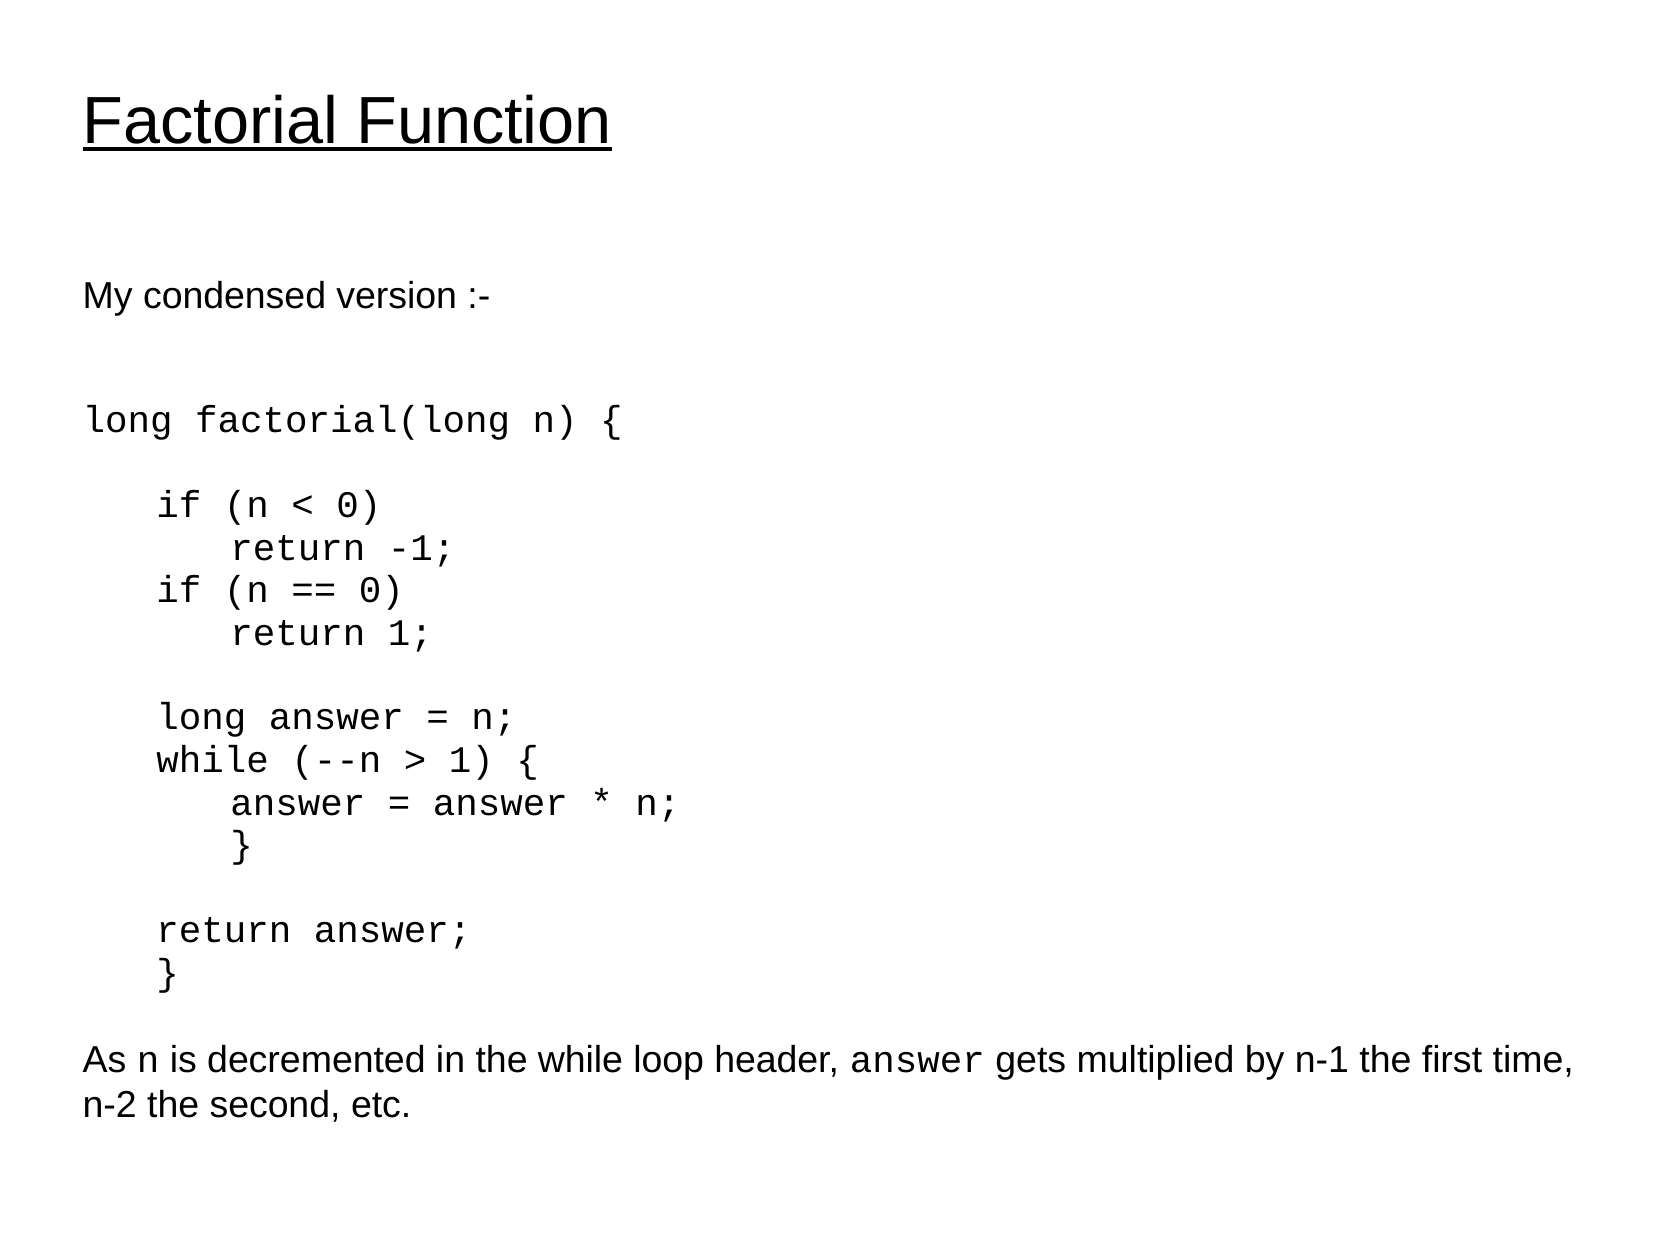

# Factorial Function
My condensed version :-
long factorial(long n) {
	if (n < 0)
		return -1;
	if (n == 0)
		return 1;
	long answer = n;
	while (--n > 1) {
		answer = answer * n;
		}
	return answer;
	}
As n is decremented in the while loop header, answer gets multiplied by n-1 the first time, n-2 the second, etc.